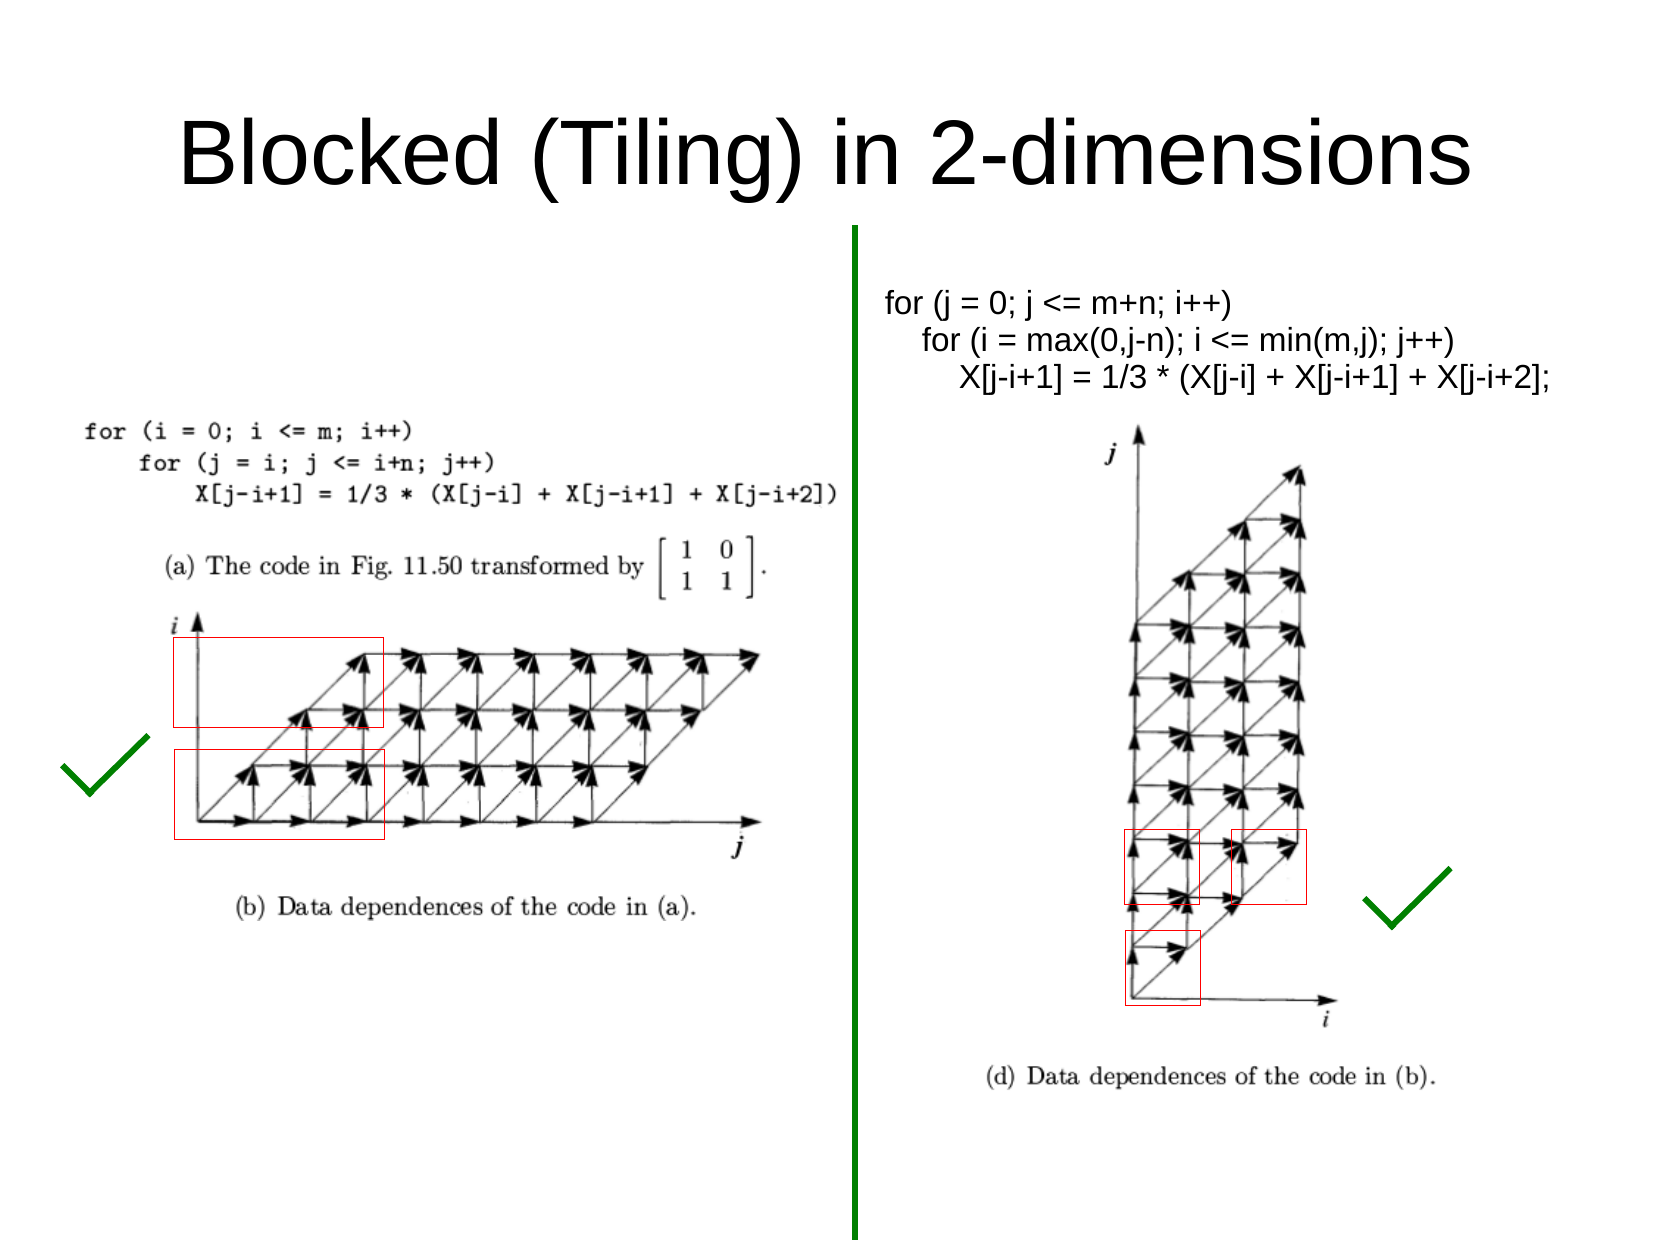

# Blocked (Tiling) in 2-dimensions
for (j = 0; j <= m+n; i++)
 for (i = max(0,j-n); i <= min(m,j); j++)
 X[j-i+1] = 1/3 * (X[j-i] + X[j-i+1] + X[j-i+2];